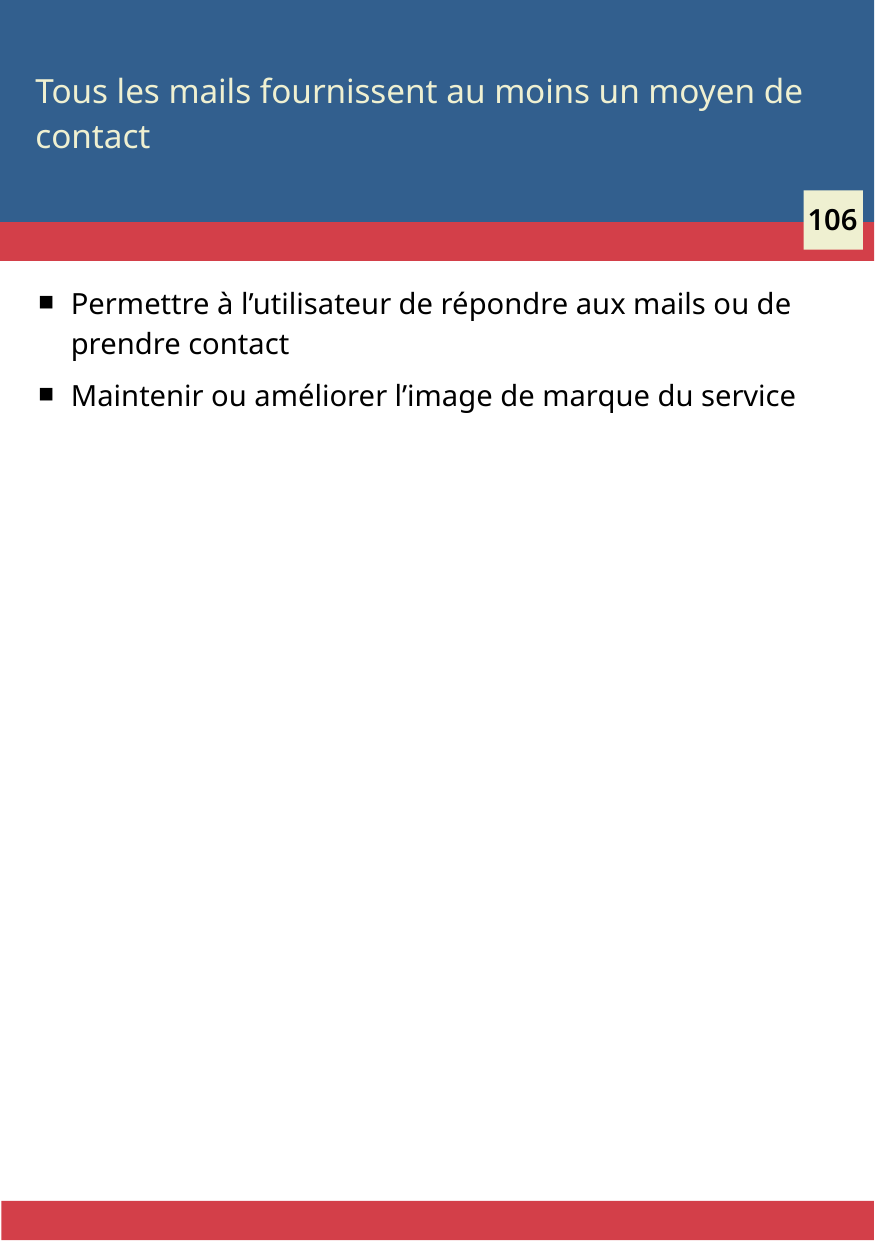

# Tous les mails fournissent au moins un moyen de contact
106
Permettre à l’utilisateur de répondre aux mails ou de prendre contact
Maintenir ou améliorer l’image de marque du service